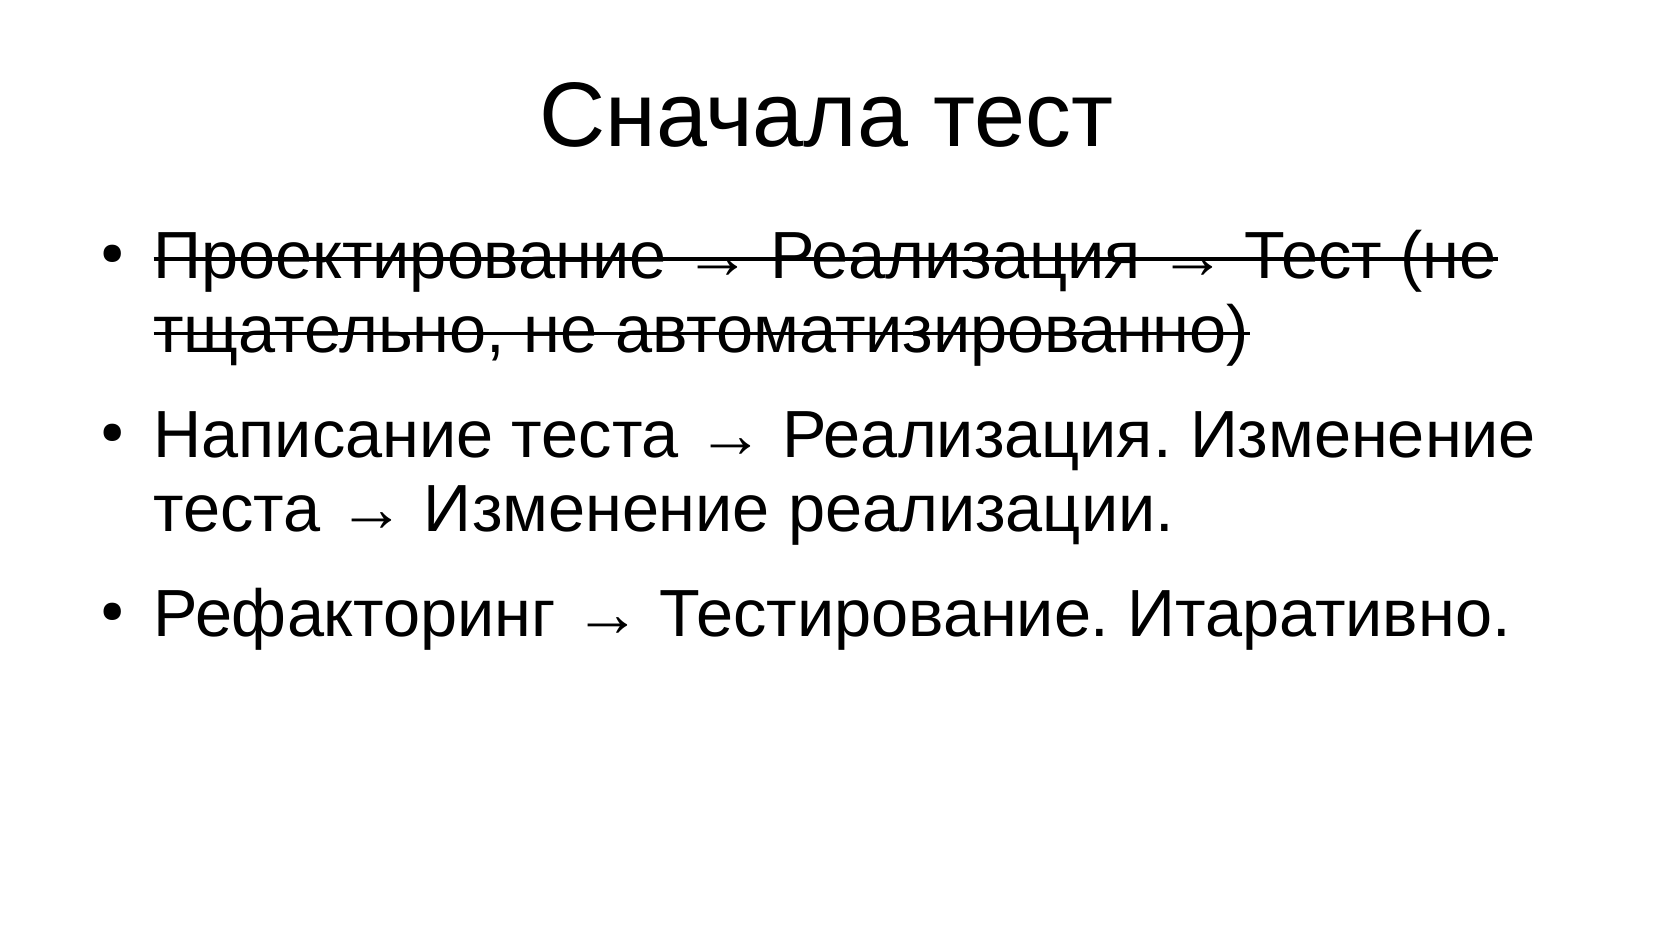

# Сначала тест
Проектирование → Реализация → Тест (не тщательно, не автоматизированно)
Написание теста → Реализация. Изменение теста → Изменение реализации.
Рефакторинг → Тестирование. Итаративно.